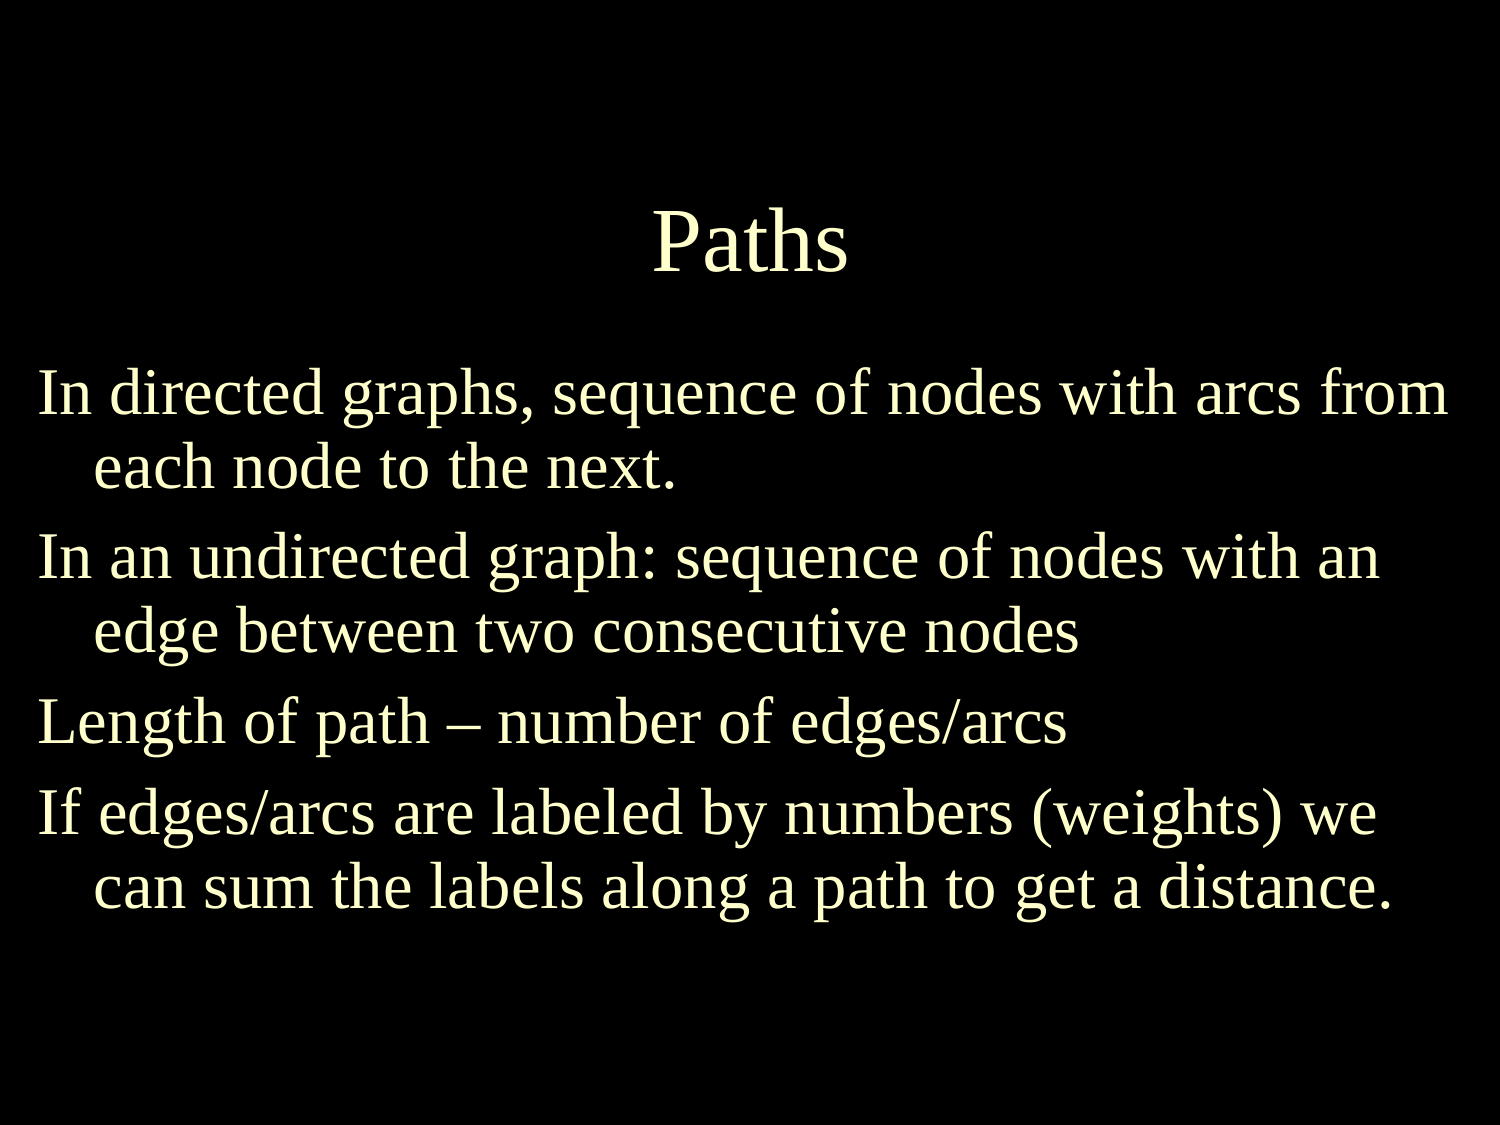

# Paths
In directed graphs, sequence of nodes with arcs from each node to the next.
In an undirected graph: sequence of nodes with an edge between two consecutive nodes
Length of path – number of edges/arcs
If edges/arcs are labeled by numbers (weights) we can sum the labels along a path to get a distance.